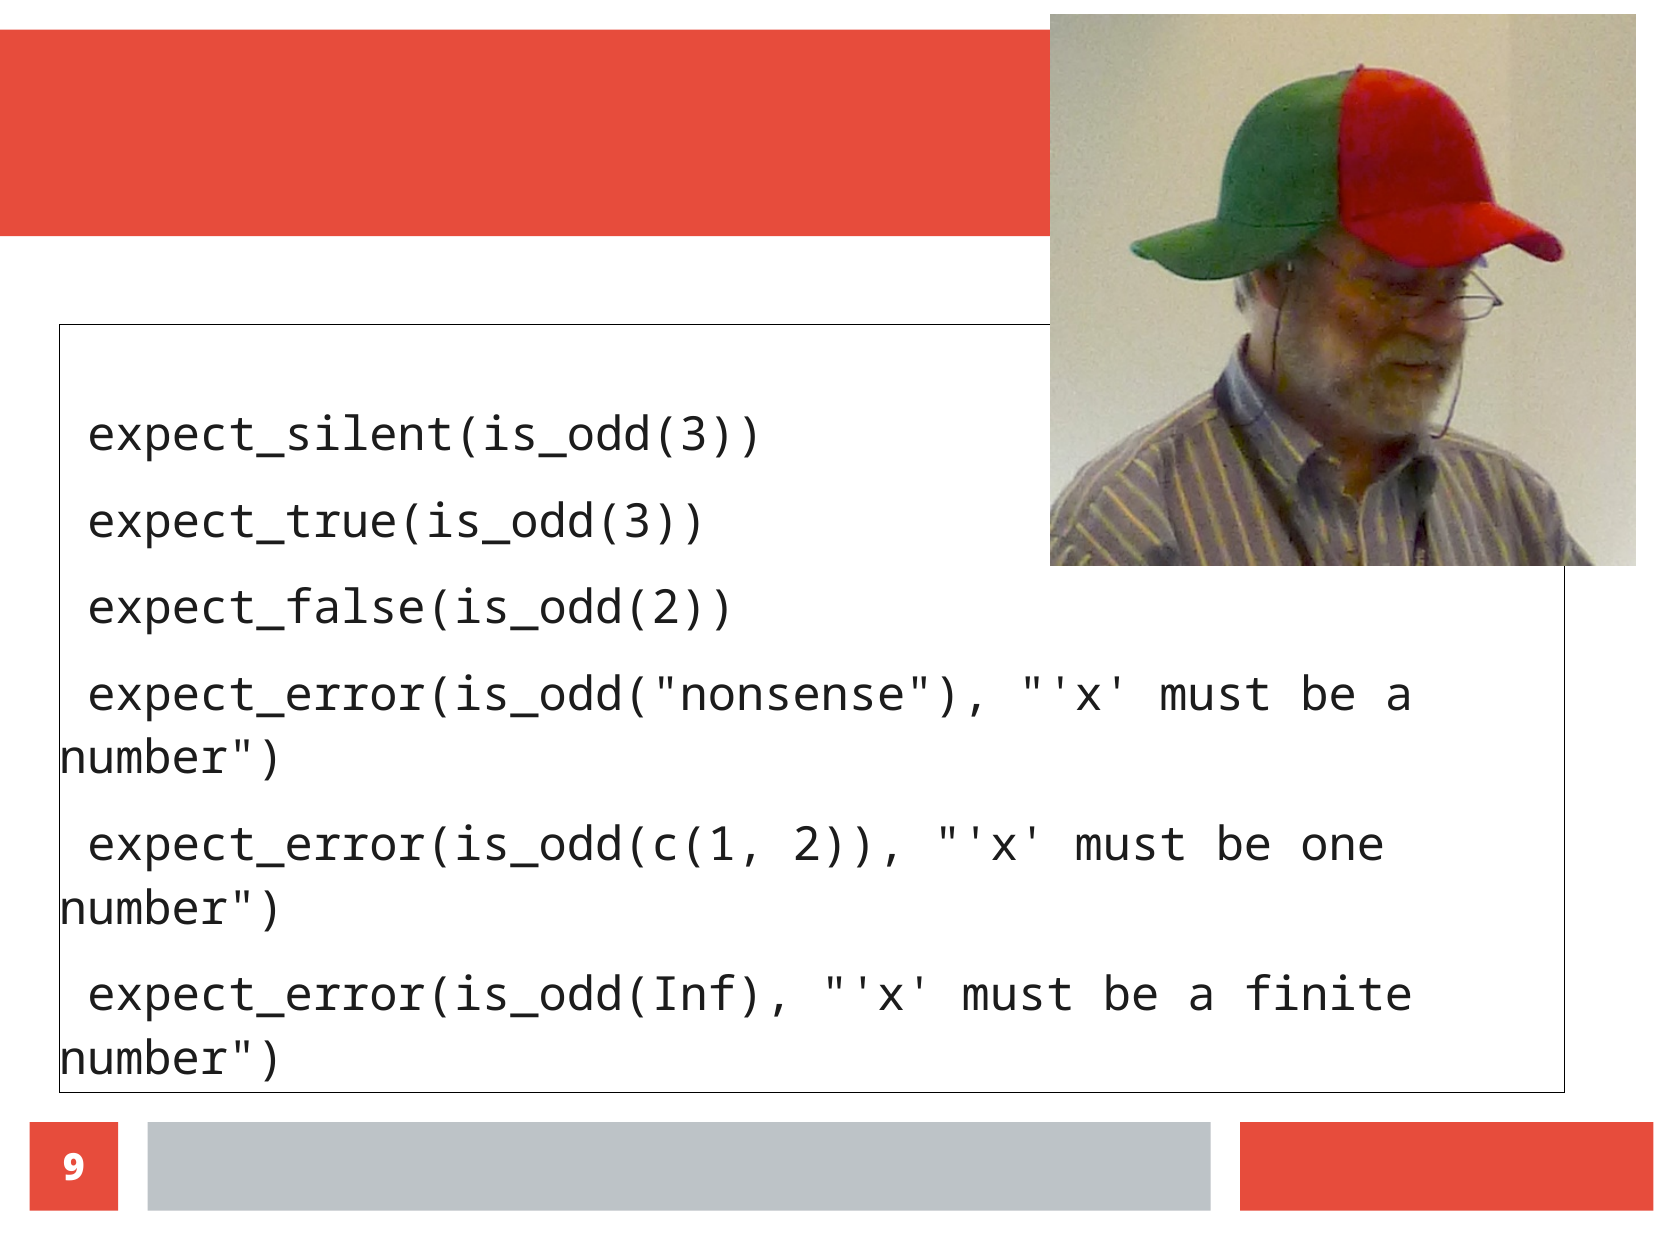

# expect_silent(is_odd(3))
 expect_true(is_odd(3))
 expect_false(is_odd(2))
 expect_error(is_odd("nonsense"), "'x' must be a number")
 expect_error(is_odd(c(1, 2)), "'x' must be one number")
 expect_error(is_odd(Inf), "'x' must be a finite number")
9